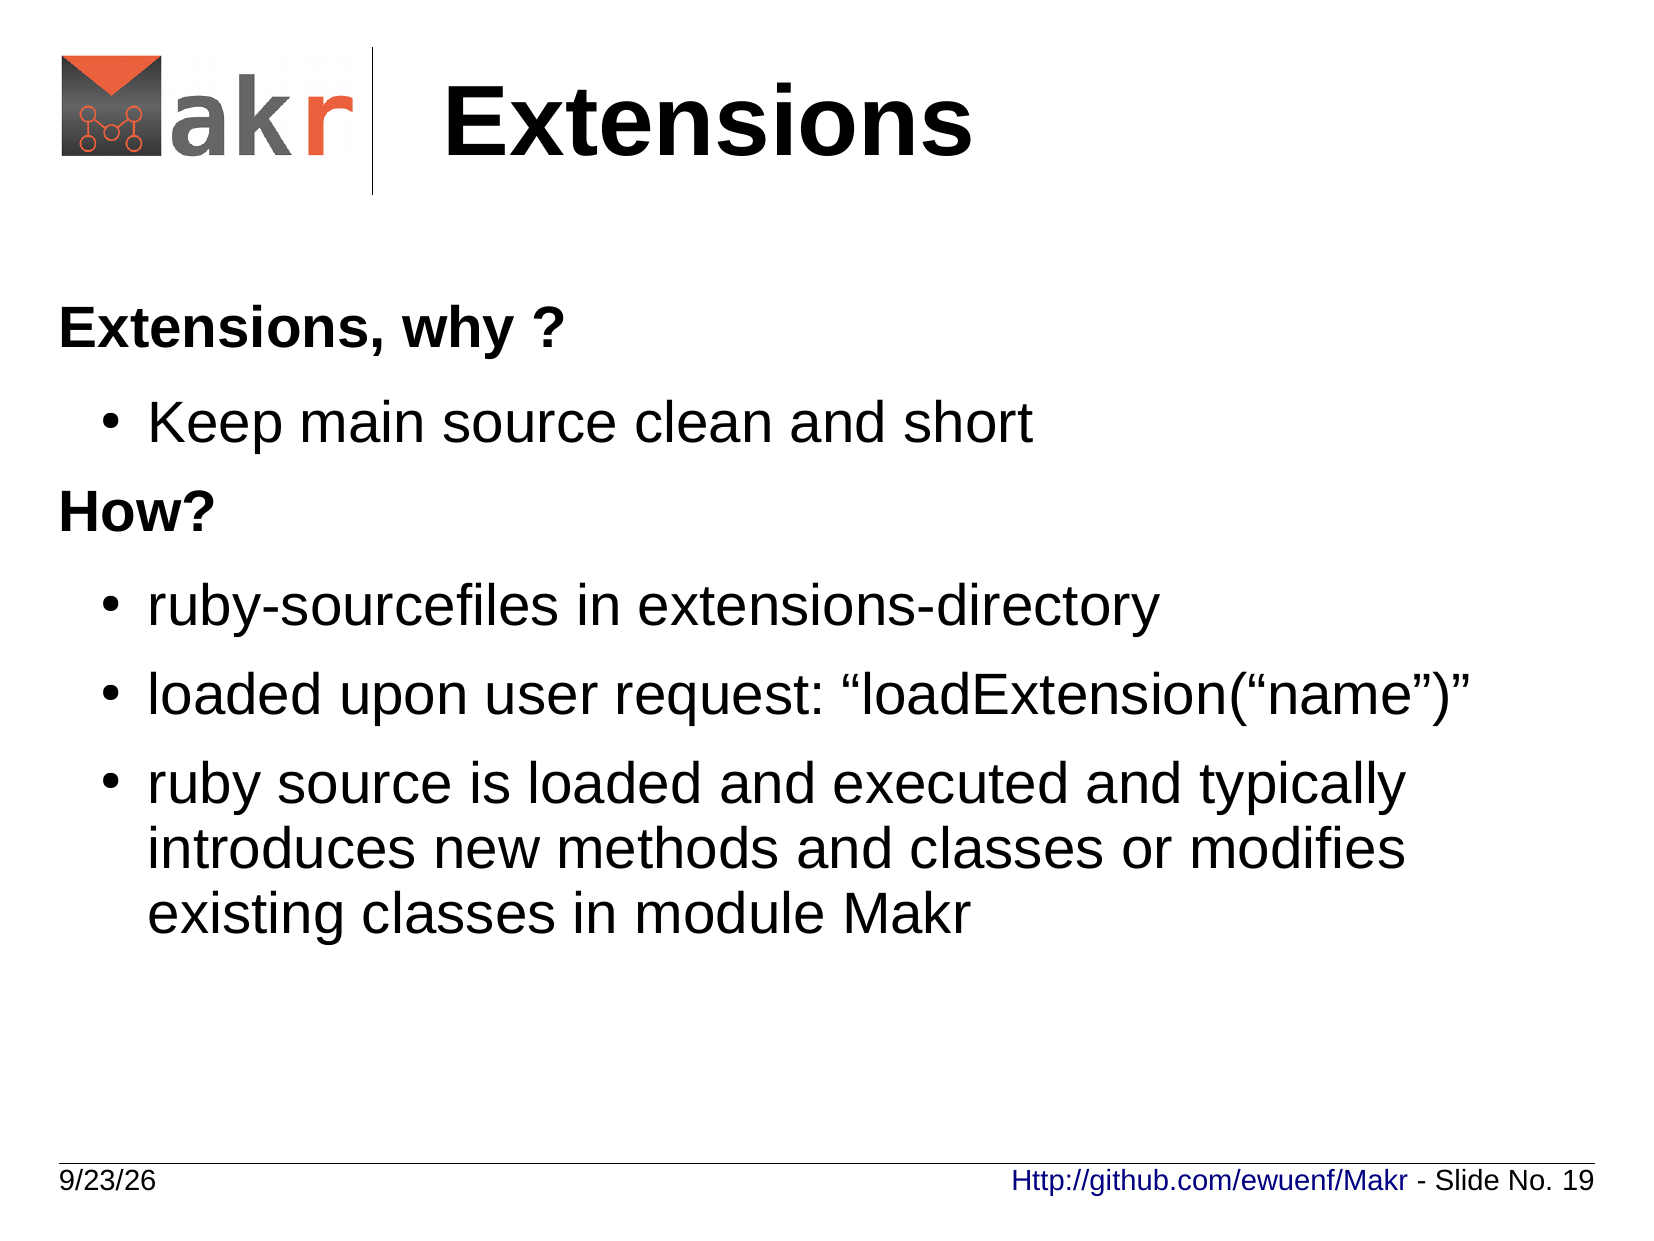

# Extensions
Extensions, why ?
Keep main source clean and short
How?
ruby-sourcefiles in extensions-directory
loaded upon user request: “loadExtension(“name”)”
ruby source is loaded and executed and typically introduces new methods and classes or modifies existing classes in module Makr